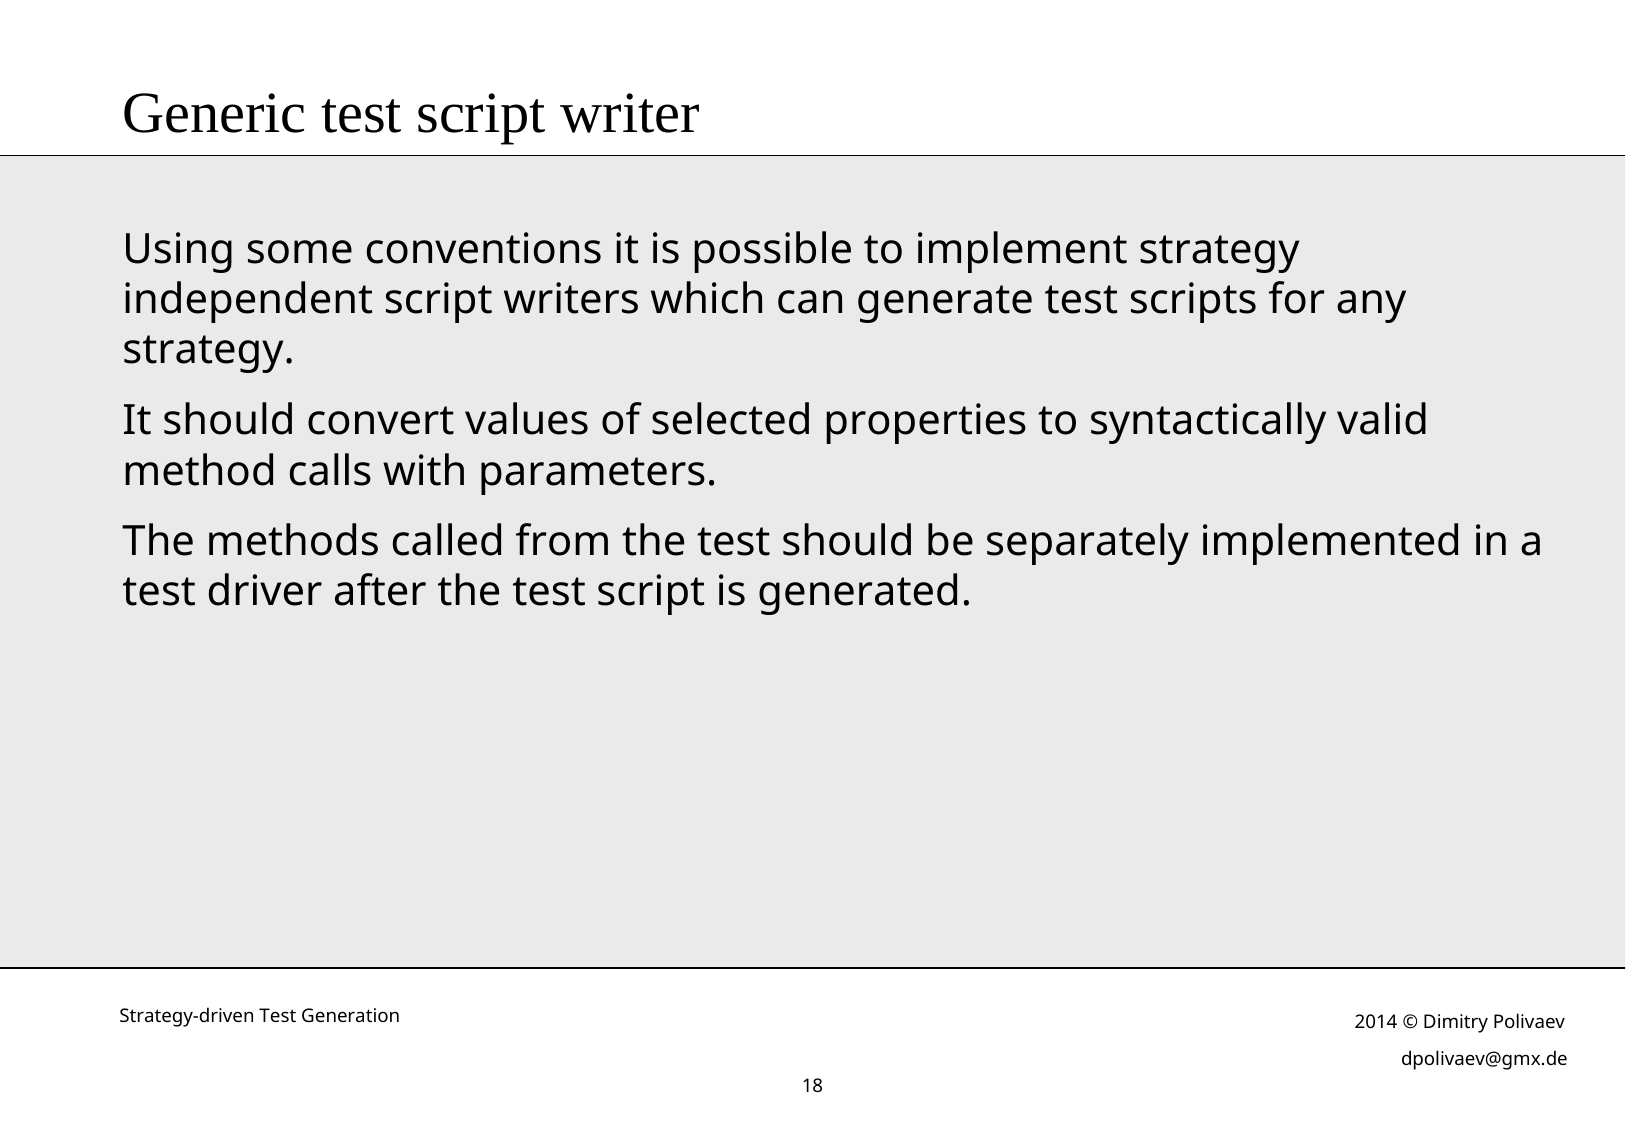

# Generic test script writer
Using some conventions it is possible to implement strategy independent script writers which can generate test scripts for any strategy.
It should convert values of selected properties to syntactically valid method calls with parameters.
The methods called from the test should be separately implemented in a test driver after the test script is generated.